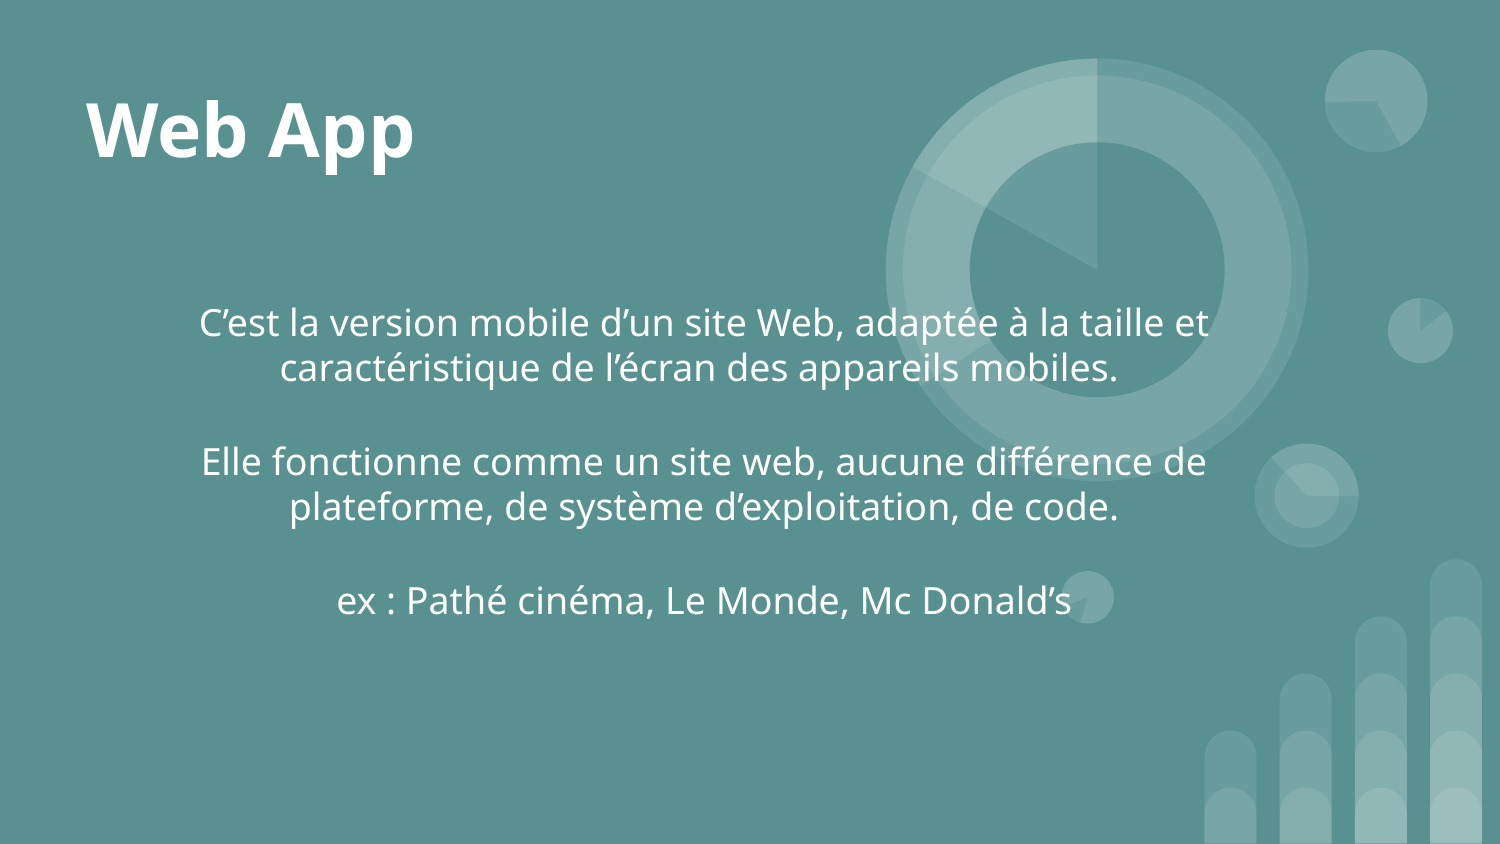

# Web App
C’est la version mobile d’un site Web, adaptée à la taille et caractéristique de l’écran des appareils mobiles.
Elle fonctionne comme un site web, aucune différence de plateforme, de système d’exploitation, de code.
ex : Pathé cinéma, Le Monde, Mc Donald’s